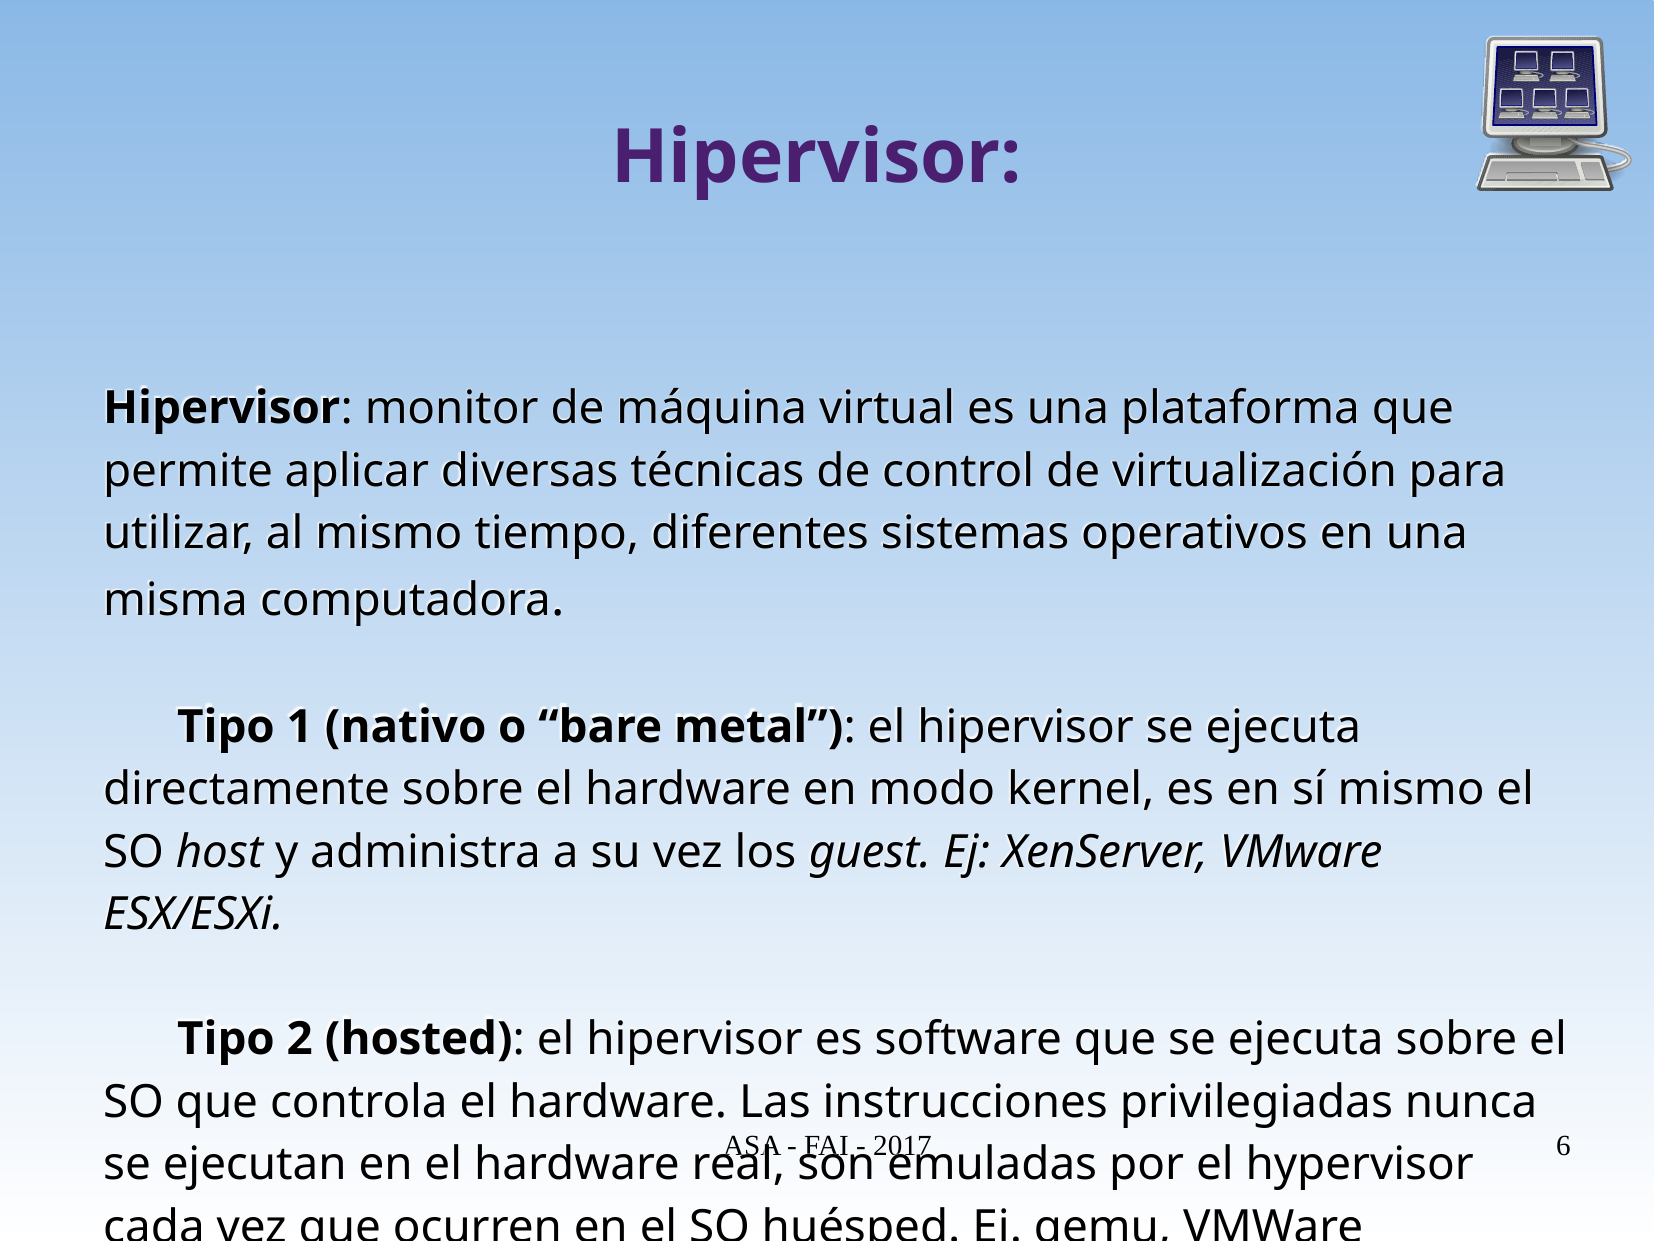

# Hipervisor:
Hipervisor: monitor de máquina virtual es una plataforma que permite aplicar diversas técnicas de control de virtualización para utilizar, al mismo tiempo, diferentes sistemas operativos en una misma computadora.
	Tipo 1 (nativo o “bare metal”): el hipervisor se ejecuta directamente sobre el hardware en modo kernel, es en sí mismo el SO host y administra a su vez los guest. Ej: XenServer, VMware ESX/ESXi.
 	Tipo 2 (hosted): el hipervisor es software que se ejecuta sobre el SO que controla el hardware. Las instrucciones privilegiadas nunca se ejecutan en el hardware real, son emuladas por el hypervisor cada vez que ocurren en el SO huésped. Ej. qemu, VMWare Workstation, VirtualBox, KVM.
ASA - FAI - 2017
6